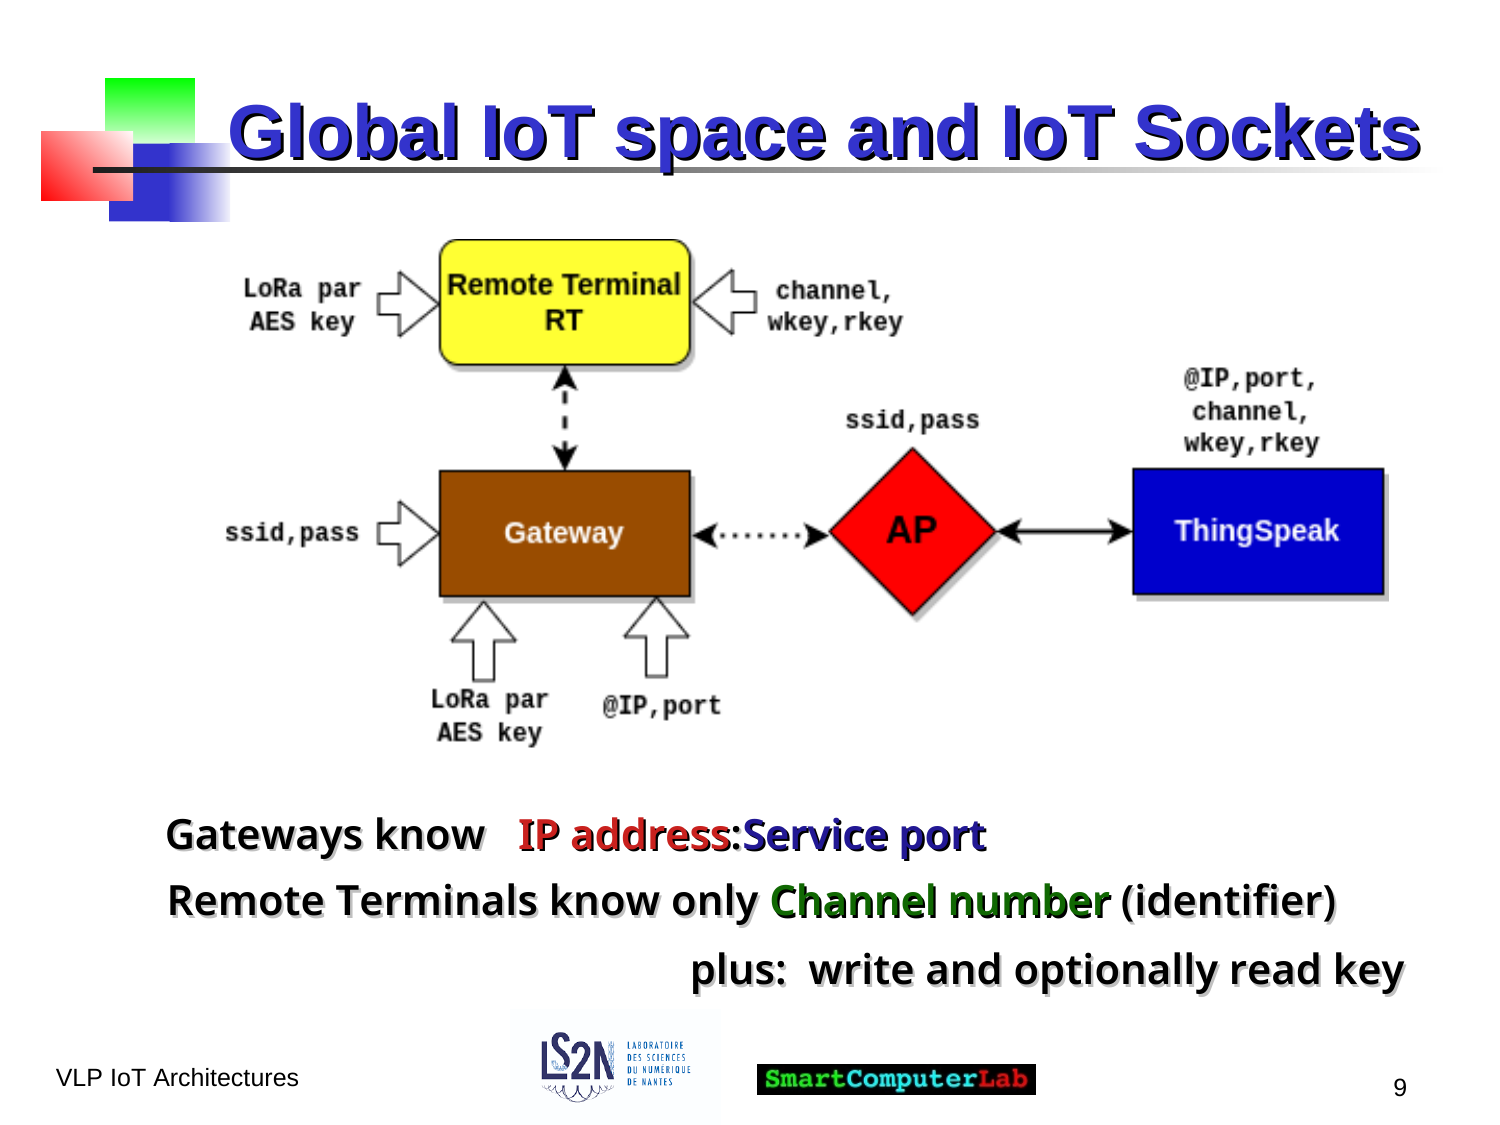

# Global IoT space and IoT Sockets
Gateways know IP address:Service port
Remote Terminals know only Channel number (identifier)
plus: write and optionally read key
9